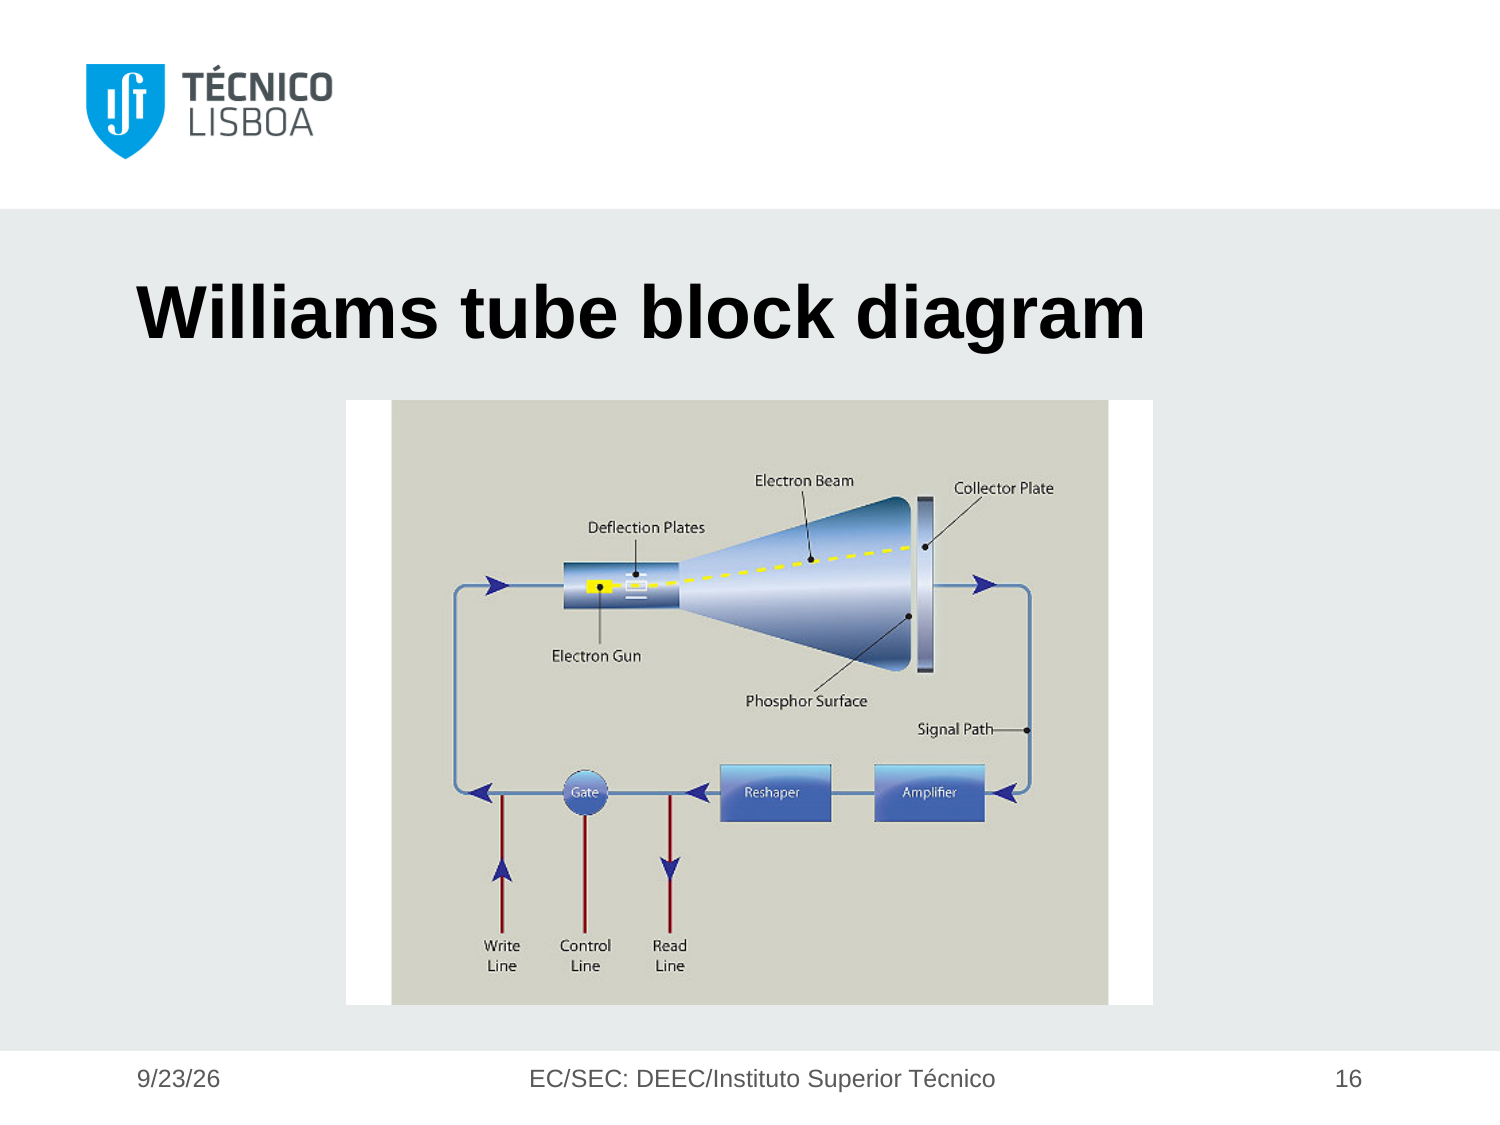

# Williams tube block diagram
EC/SEC: DEEC/Instituto Superior Técnico